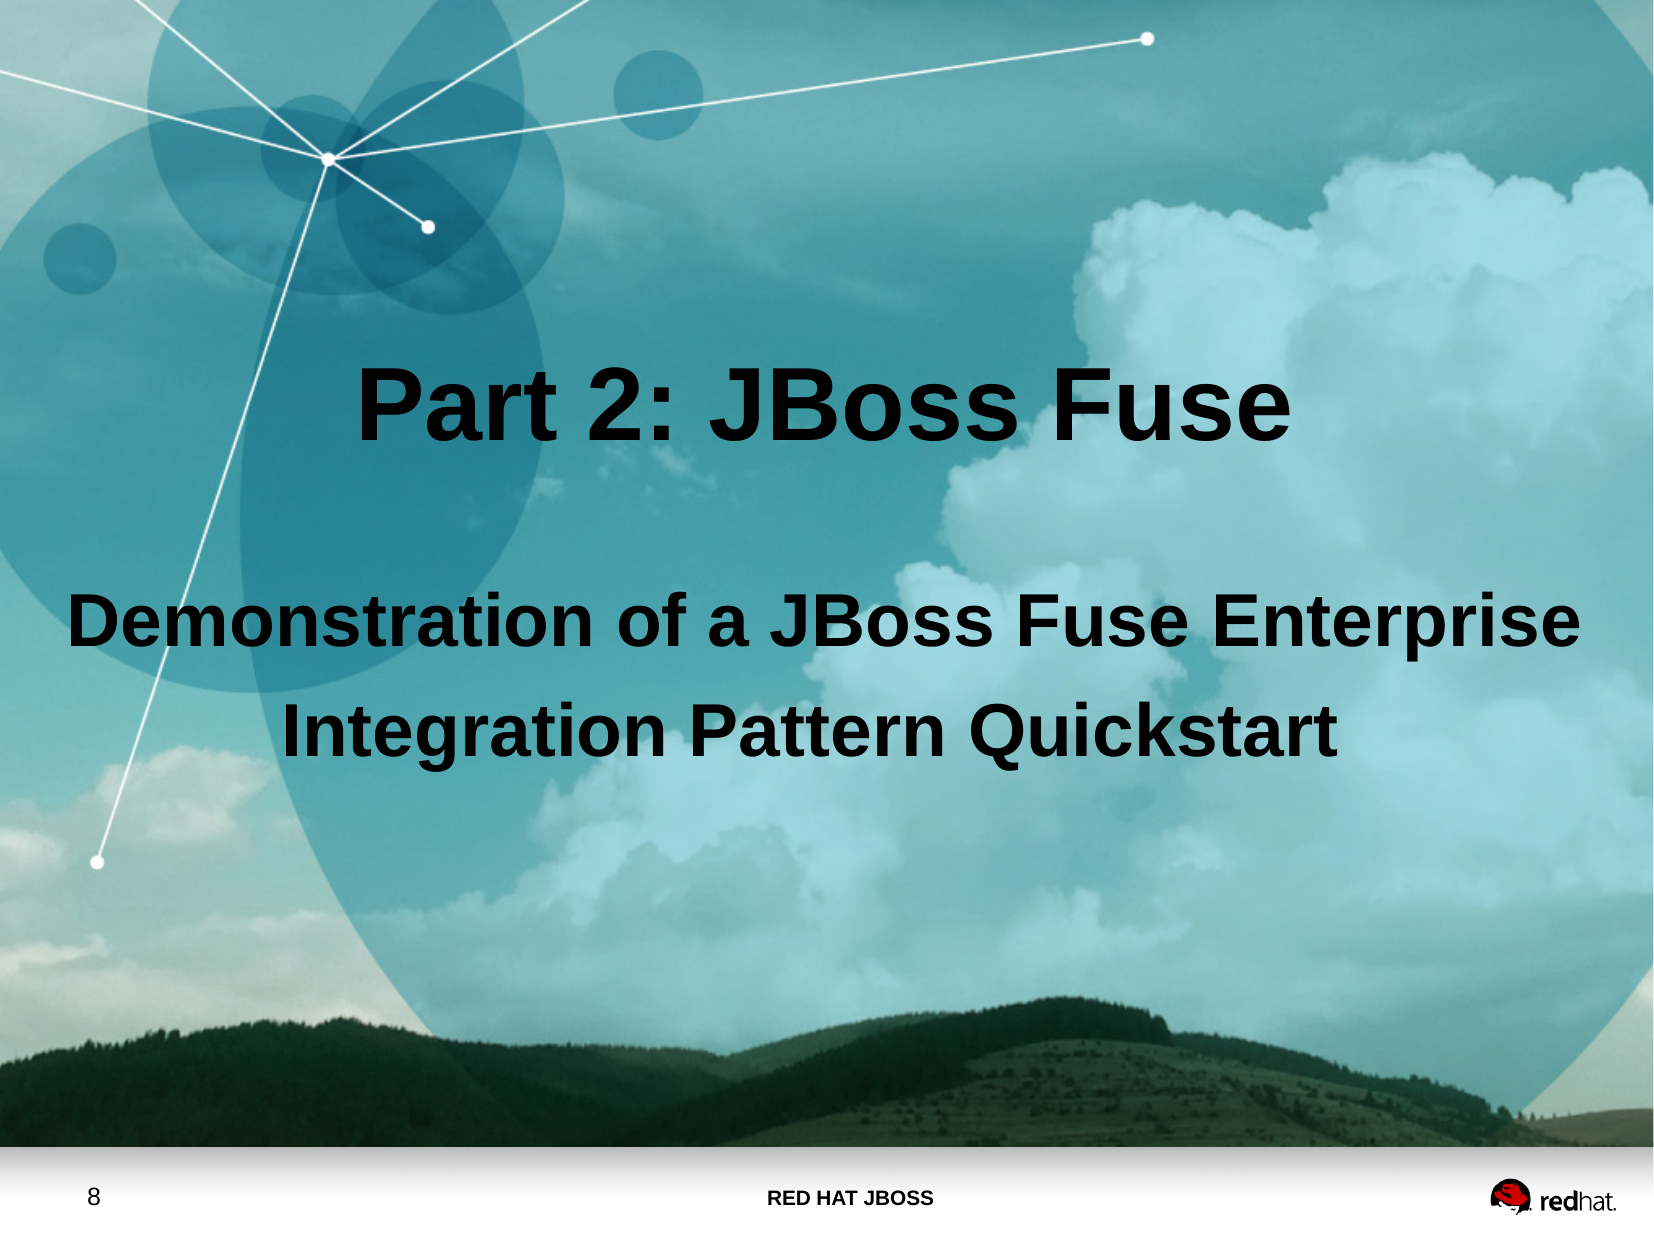

# Part 2: JBoss Fuse Demonstration of a JBoss Fuse Enterprise Integration Pattern Quickstart